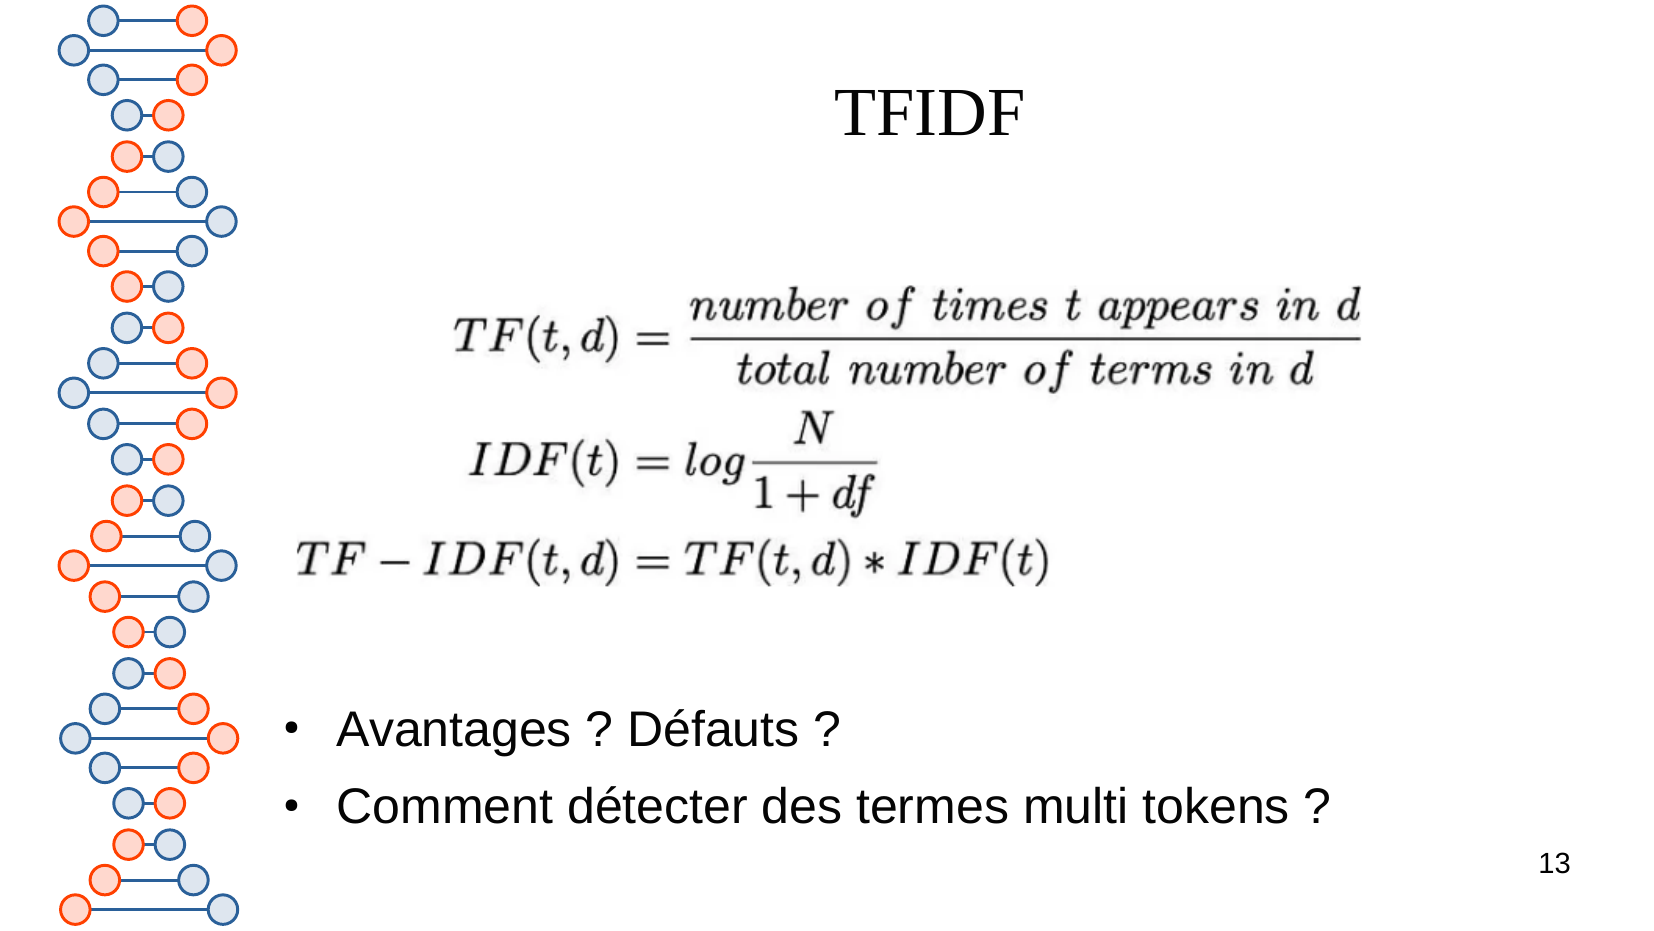

# TFIDF
Avantages ? Défauts ?
Comment détecter des termes multi tokens ?
13